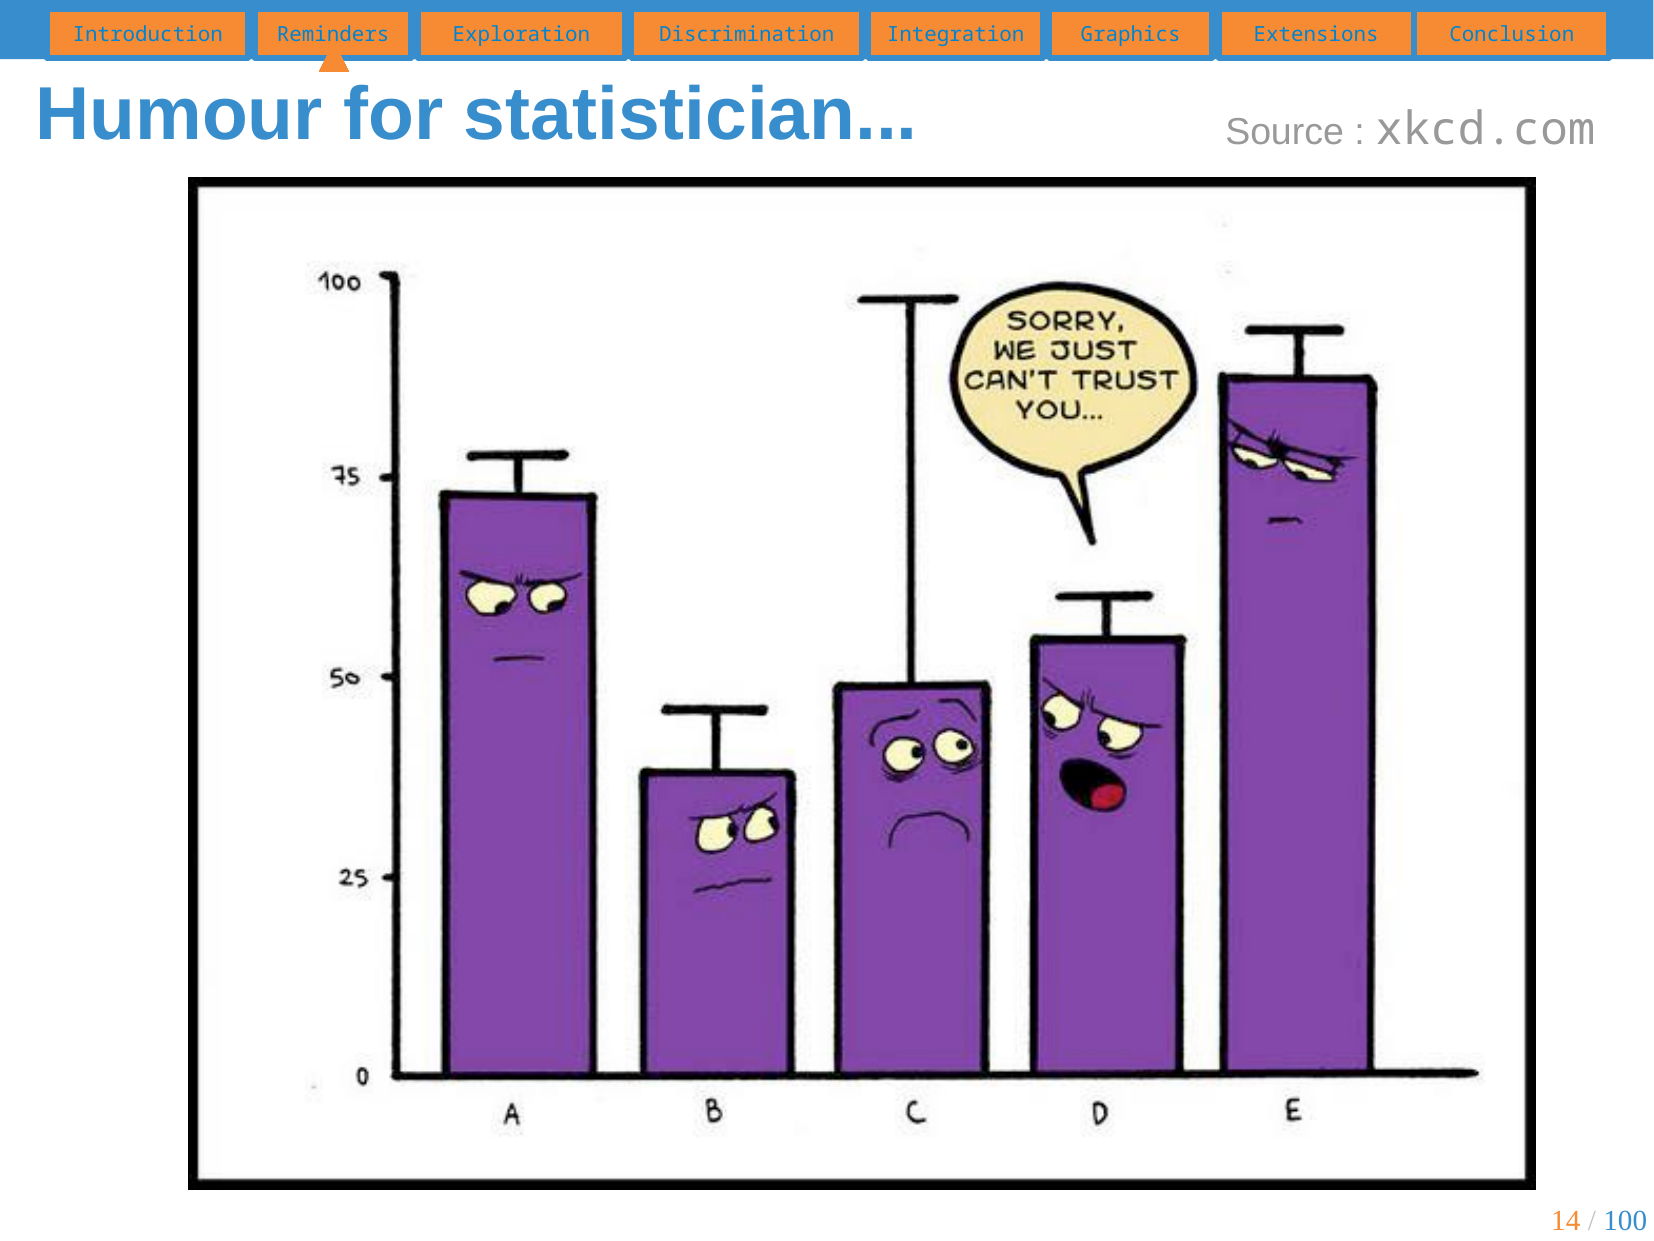

# Humour for statistician...
Source : xkcd.com
14